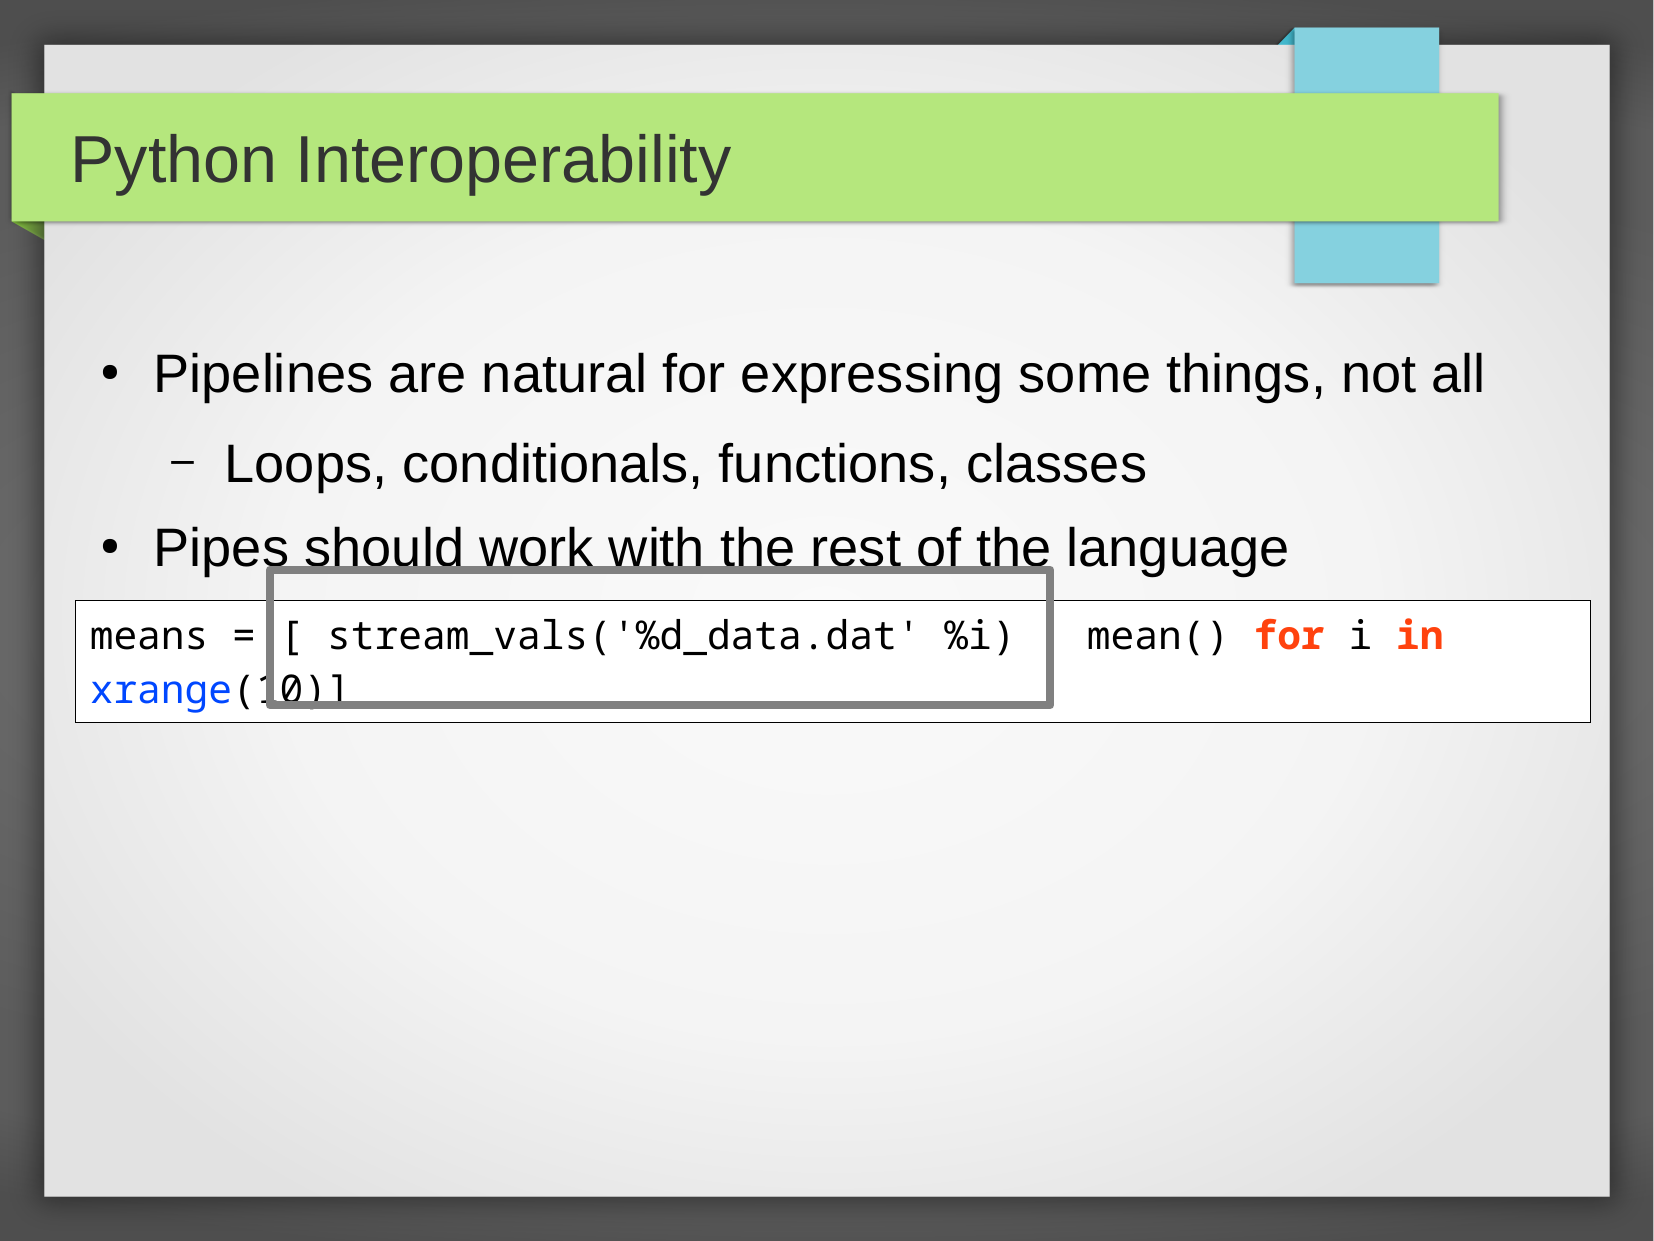

# Python Interoperability
Pipelines are natural for expressing some things, not all
Loops, conditionals, functions, classes
Pipes should work with the rest of the language
means = [ stream_vals('%d_data.dat' %i) | mean() for i in xrange(10)]